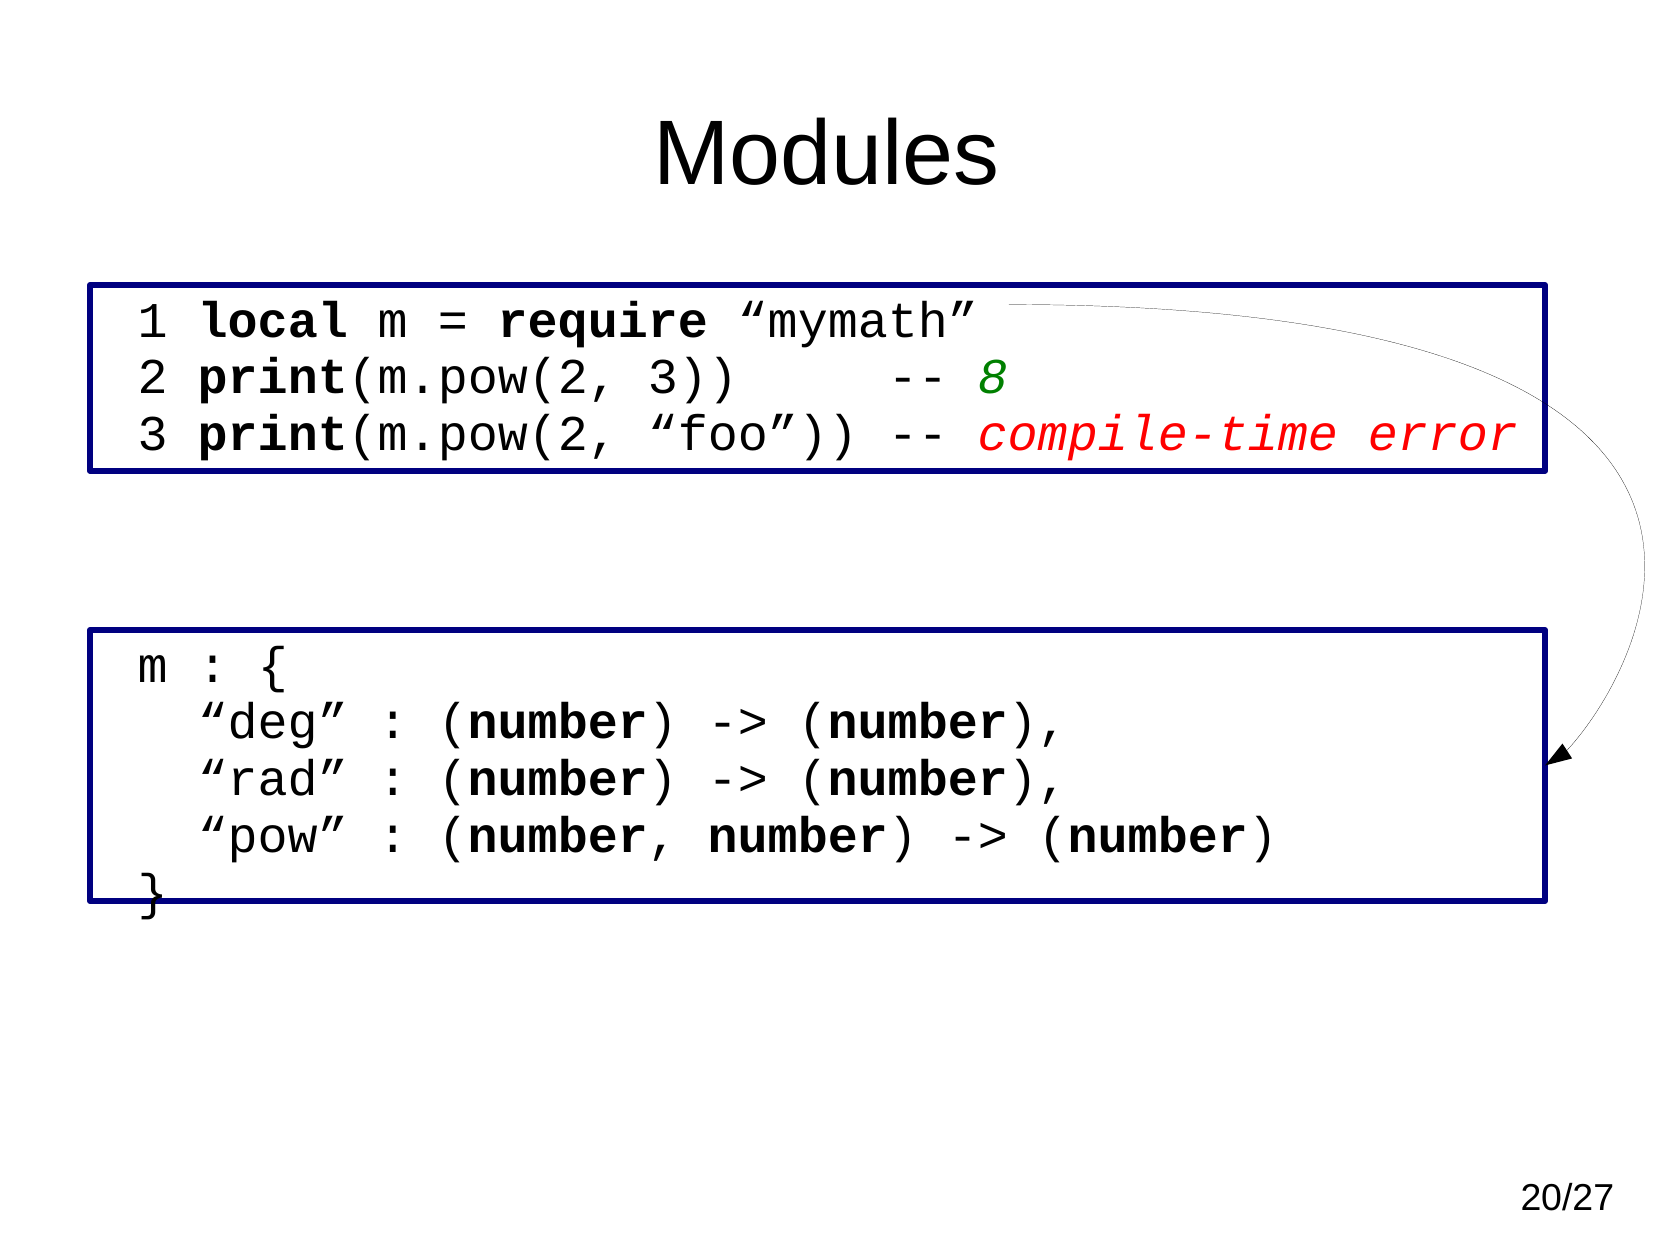

# Modules
 1 local m = require “mymath”
 2 print(m.pow(2, 3)) -- 8
 3 print(m.pow(2, “foo”)) -- compile-time error
 m : {
 “deg” : (number) -> (number),
 “rad” : (number) -> (number),
 “pow” : (number, number) -> (number)
 }
 20/27